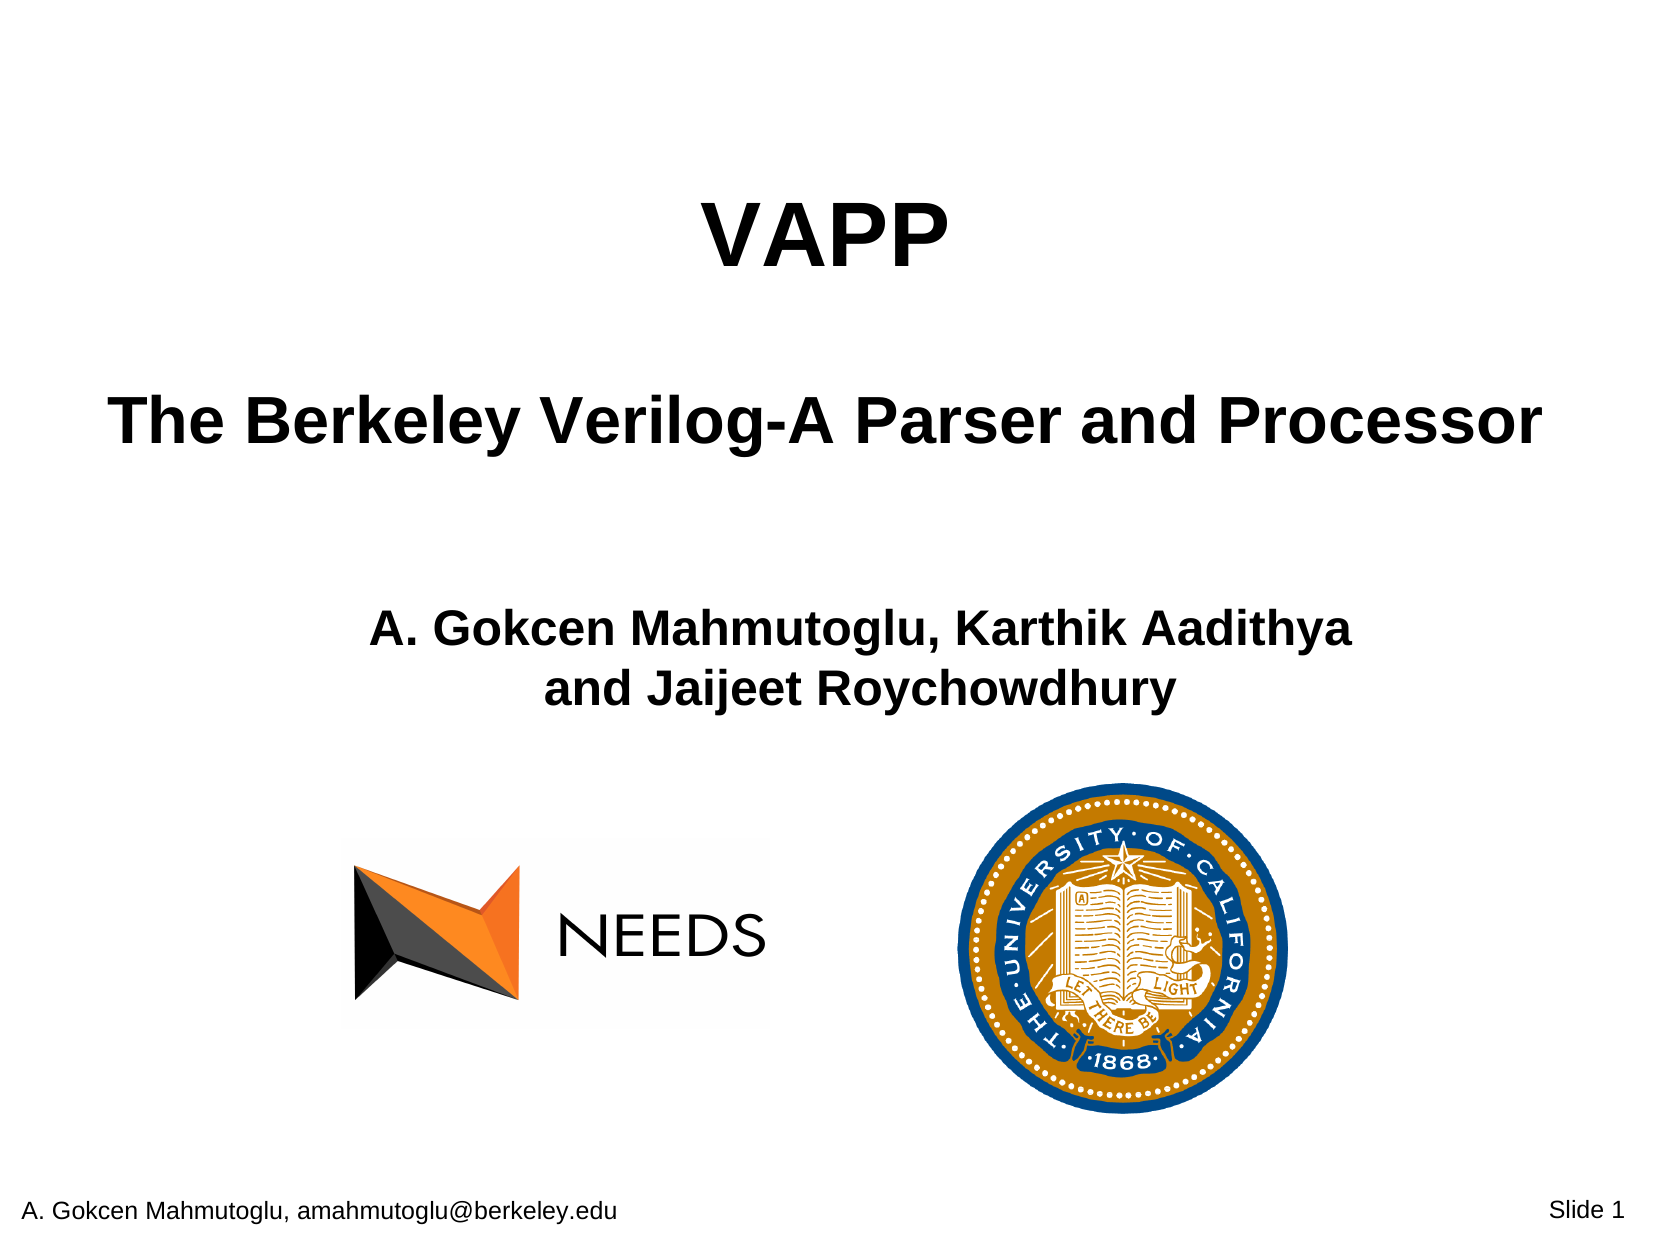

# VAPP The Berkeley Verilog-A Parser and Processor
A. Gokcen Mahmutoglu, Karthik Aadithya
and Jaijeet Roychowdhury